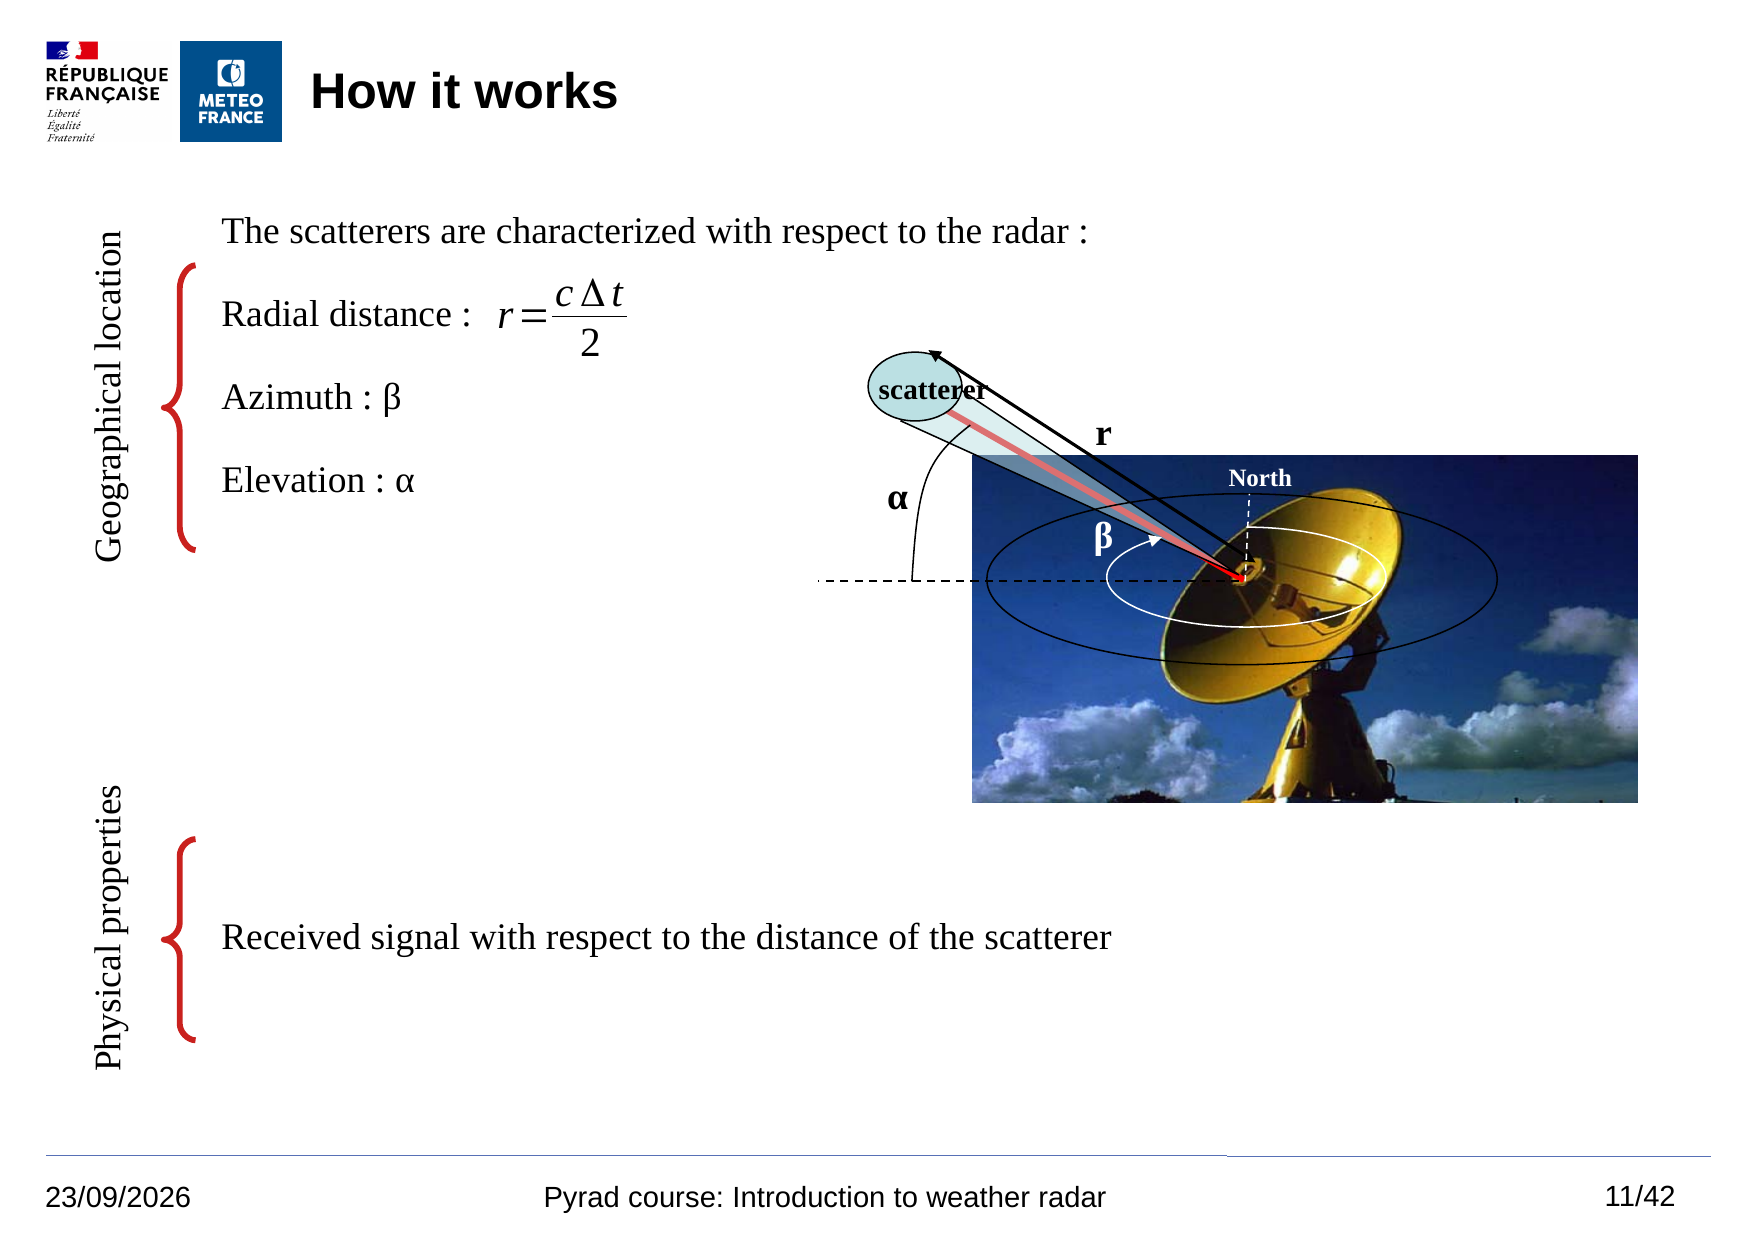

# How it works
The scatterers are characterized with respect to the radar :
Radial distance :
Azimuth : β
Elevation : α
Received signal with respect to the distance of the scatterer
scatterer
r
North
α
β
Geographical location
Physical properties
11
Pyrad course: Introduction to weather radar